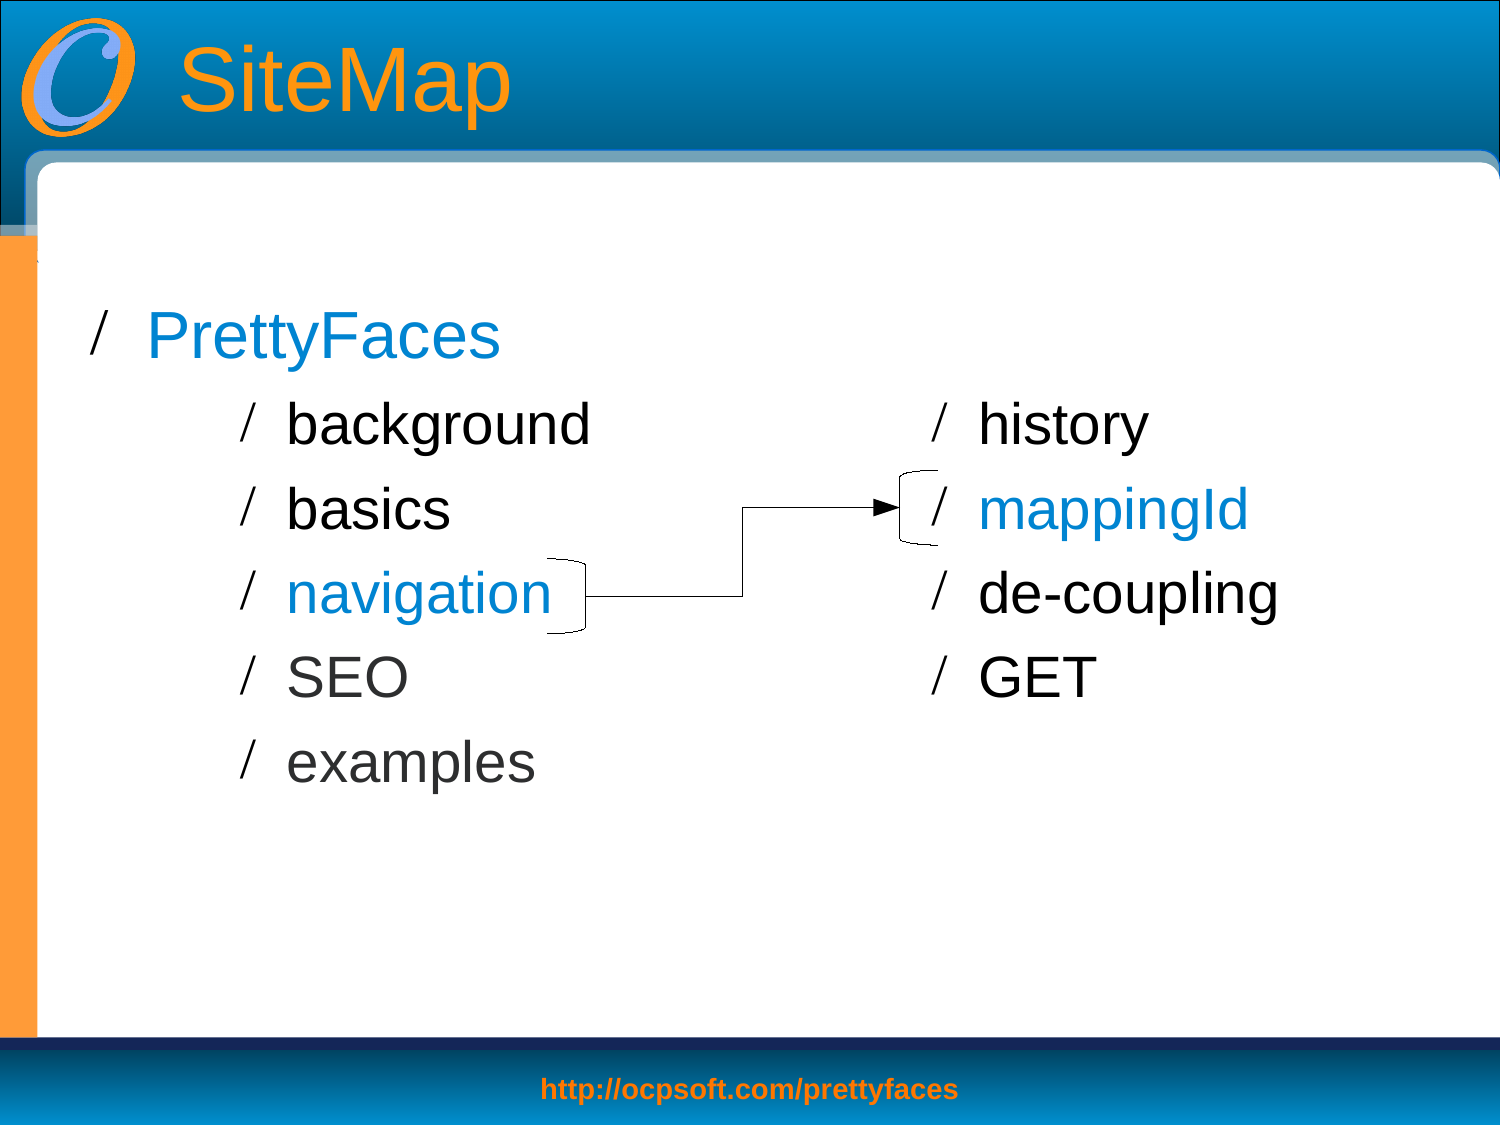

# SiteMap
PrettyFaces
background
basics
navigation
SEO
examples
history
mappingId
de-coupling
GET